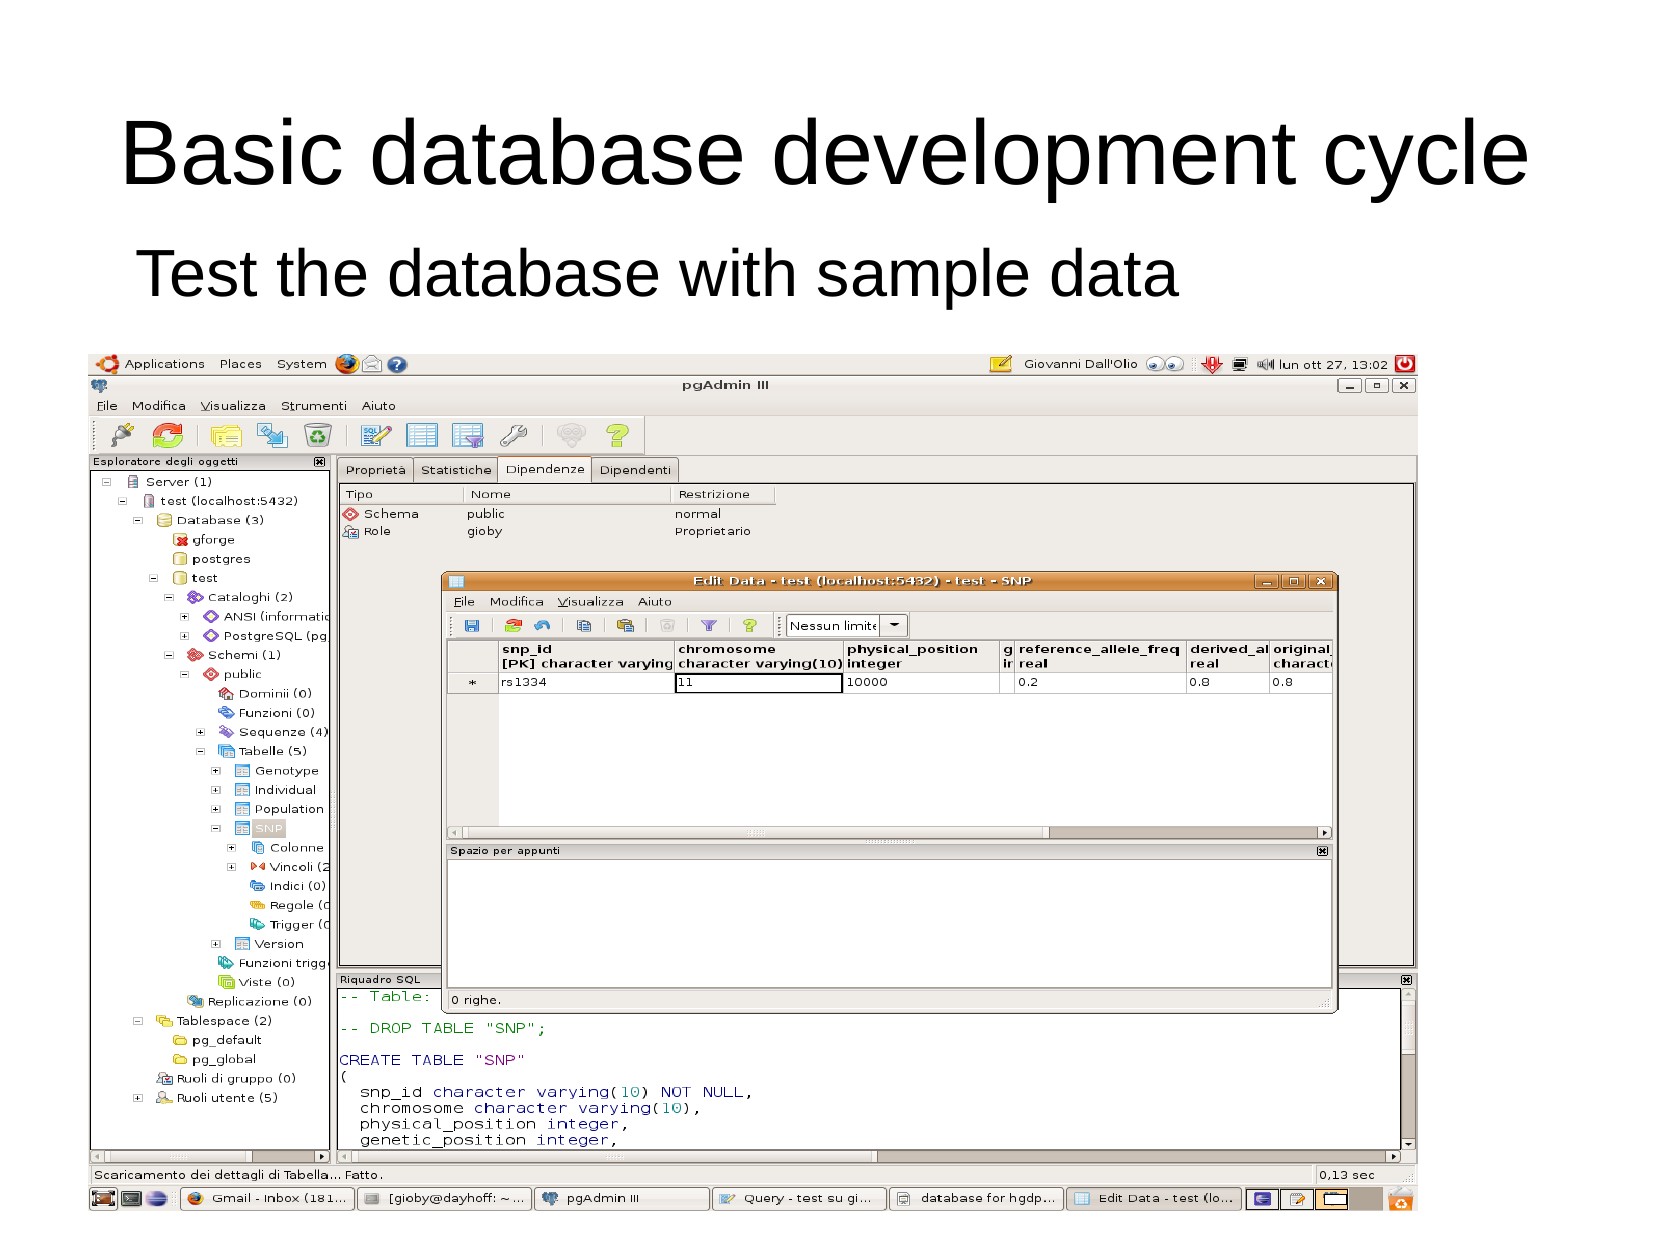

# Basic database development cycle
Test the database with sample data